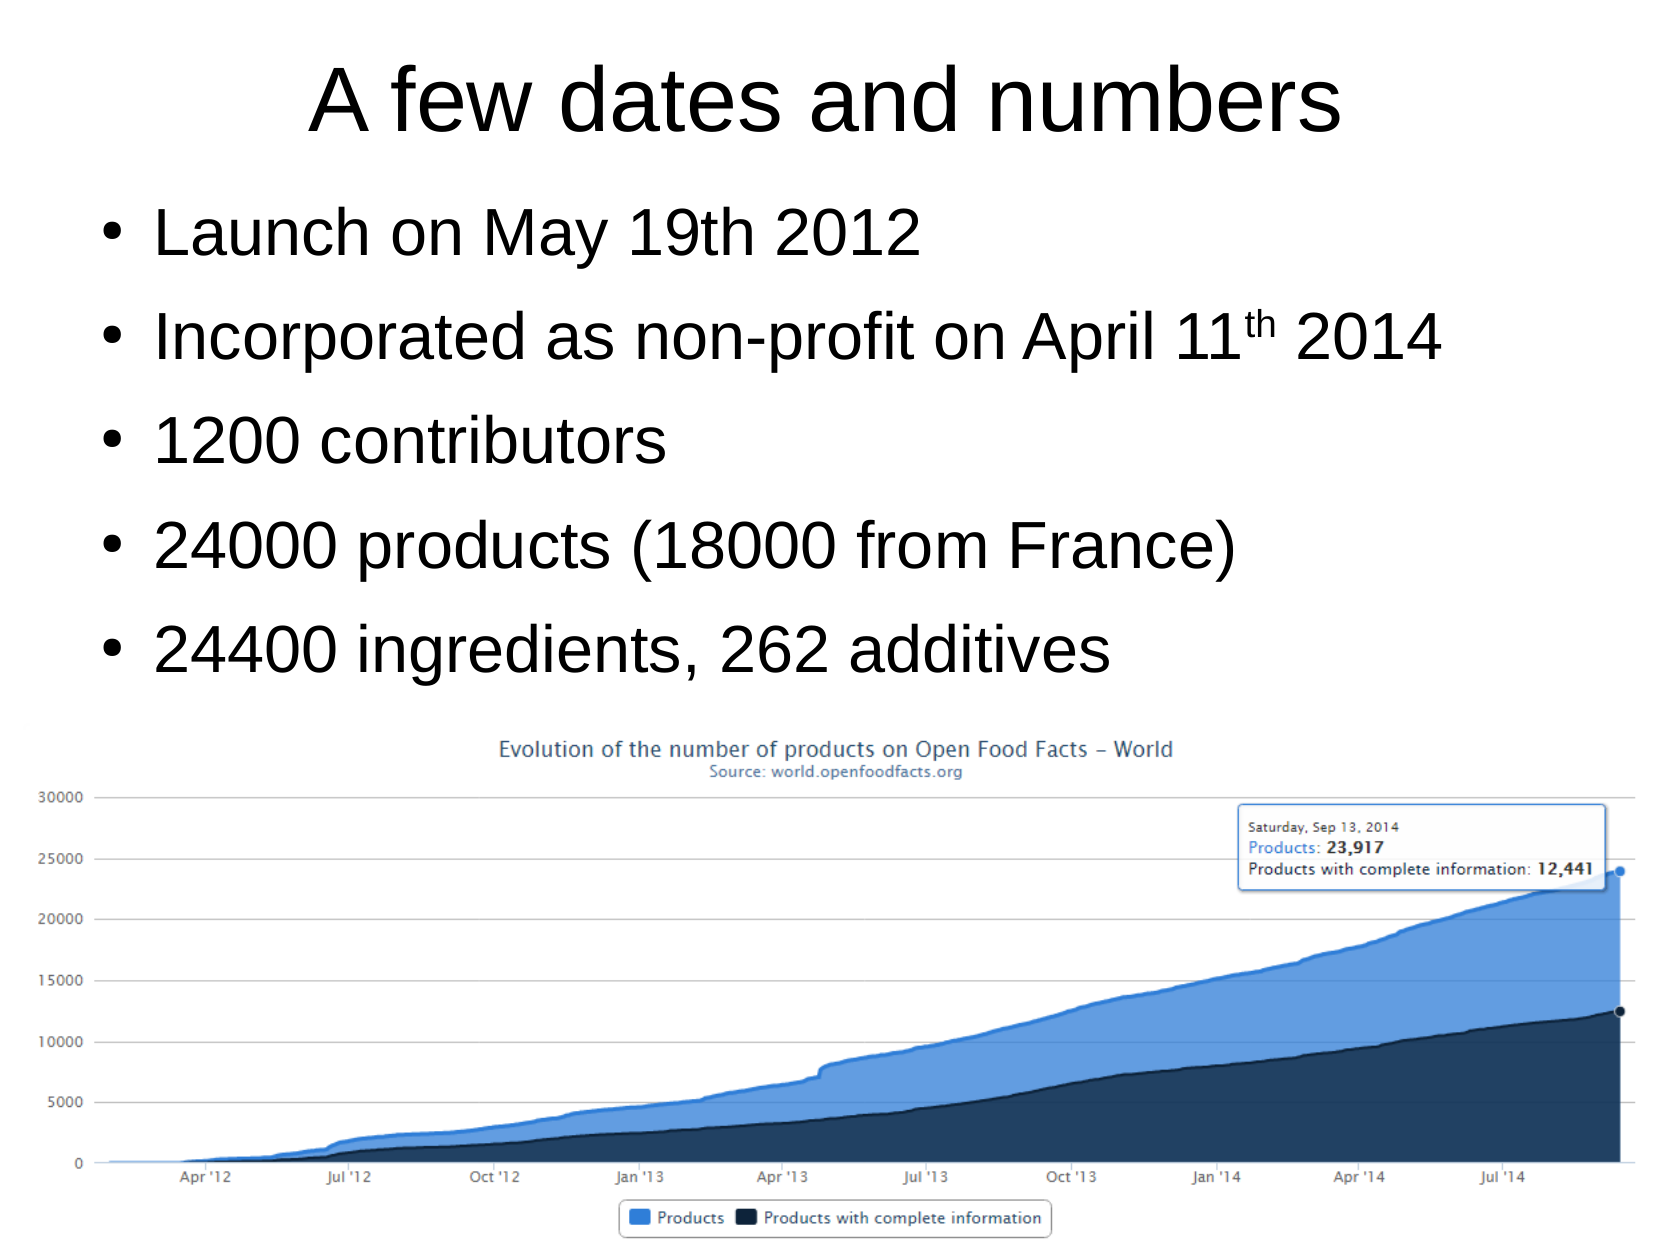

# A few dates and numbers
Launch on May 19th 2012
Incorporated as non-profit on April 11th 2014
1200 contributors
24000 products (18000 from France)
24400 ingredients, 262 additives